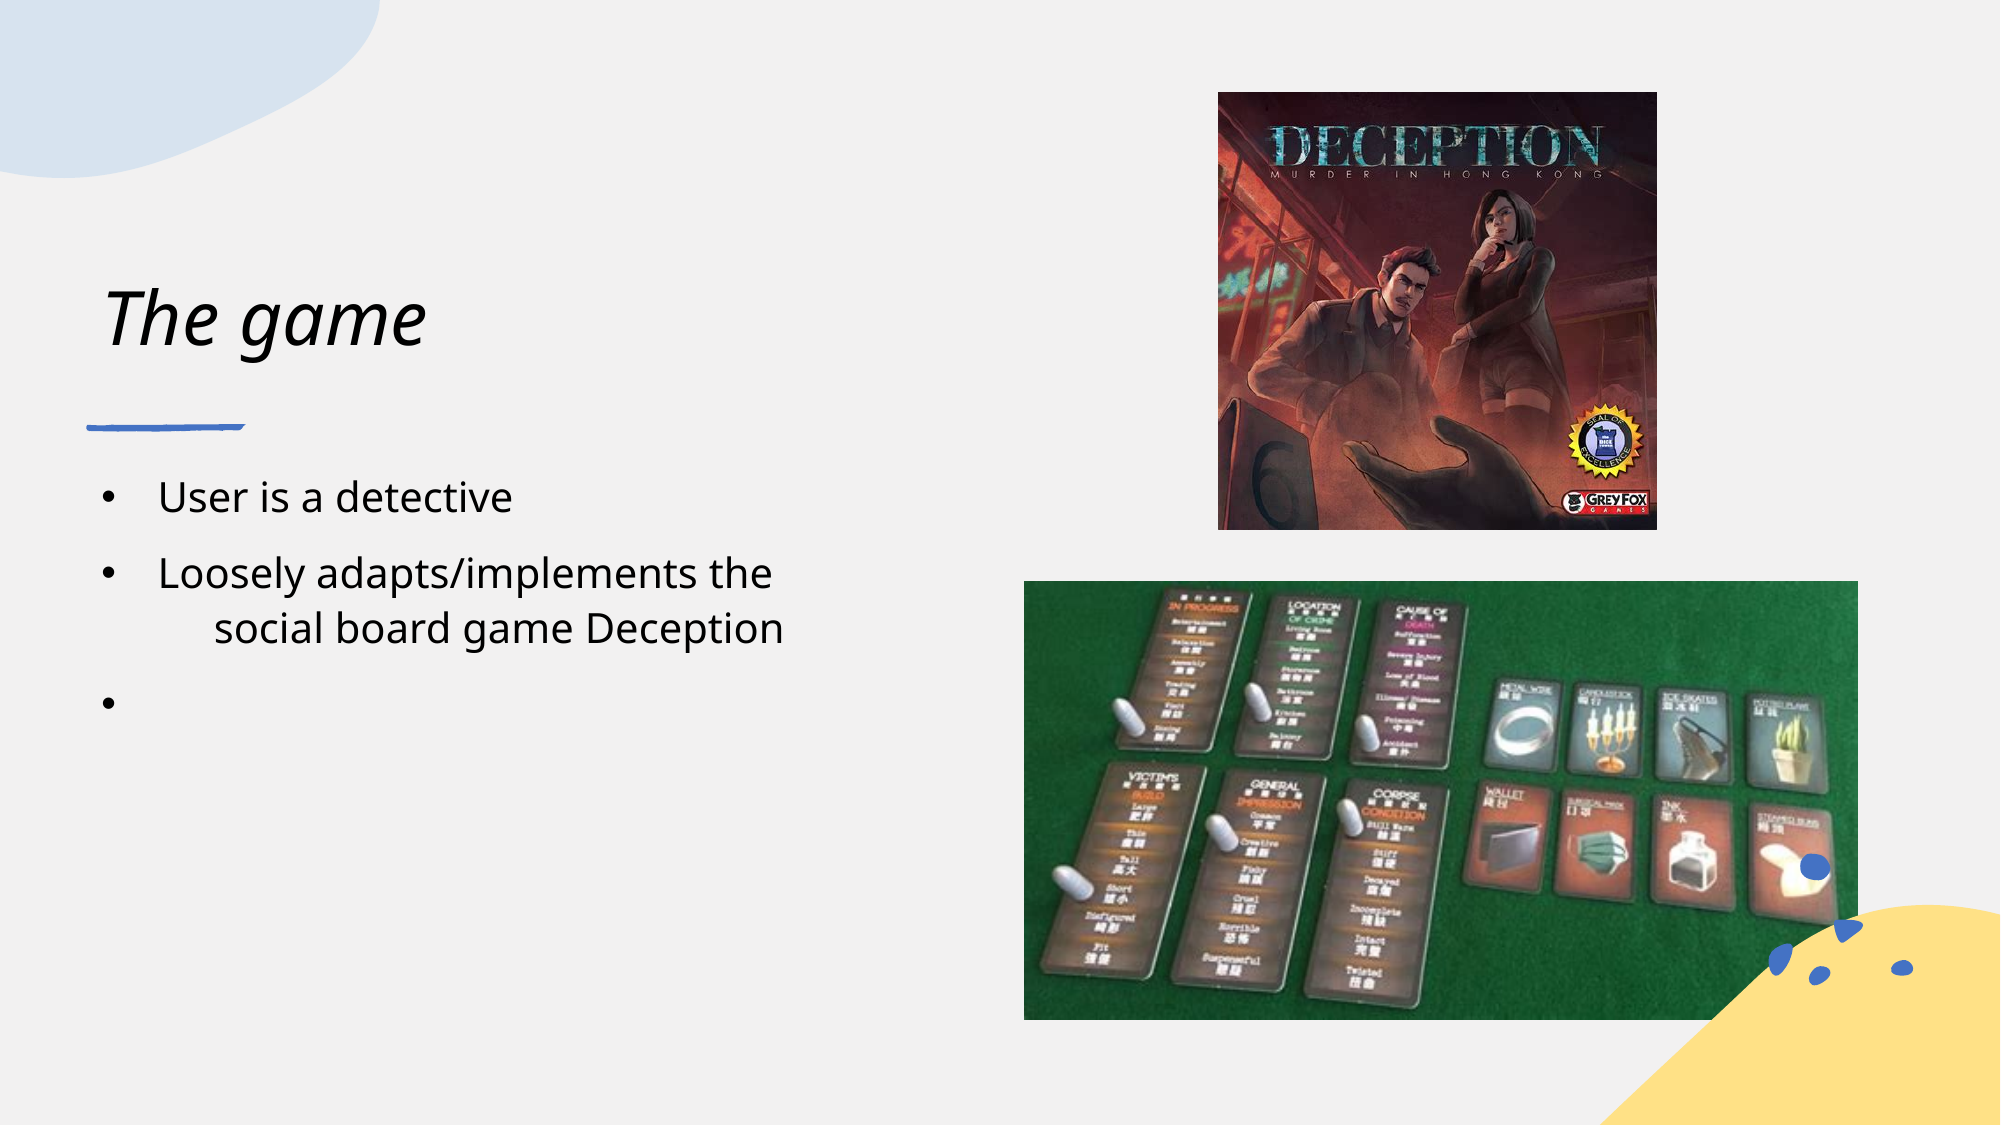

# The game
User is a detective
Loosely adapts/implements the social board game Deception